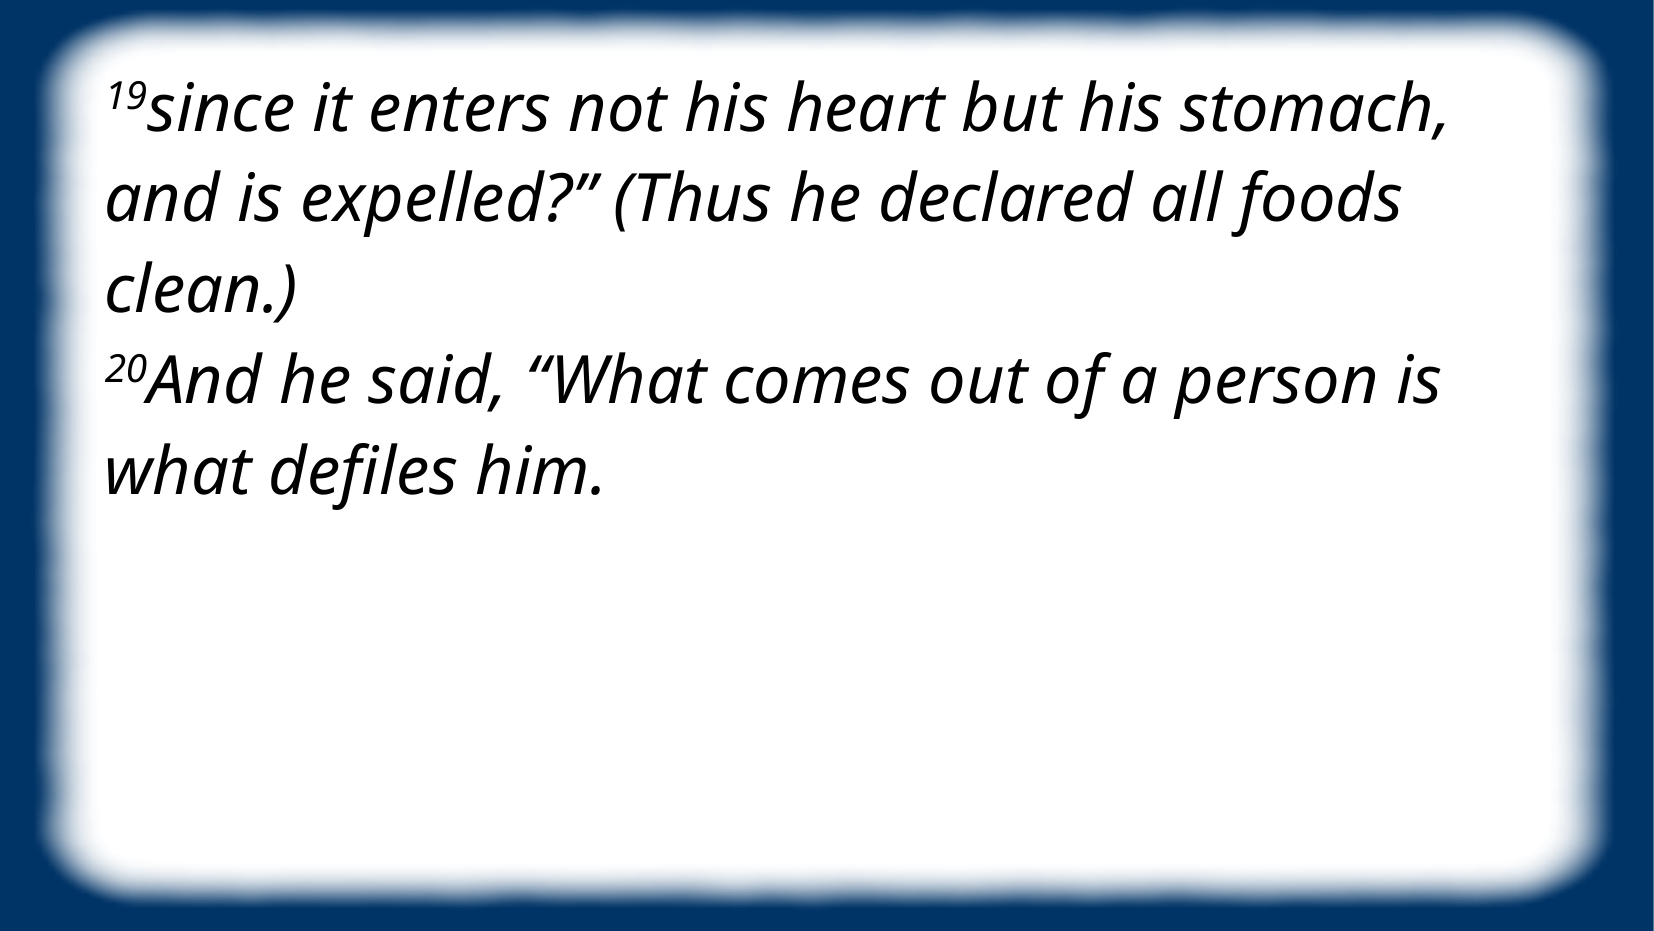

19since it enters not his heart but his stomach, and is expelled?” (Thus he declared all foods clean.)
20And he said, “What comes out of a person is what defiles him.